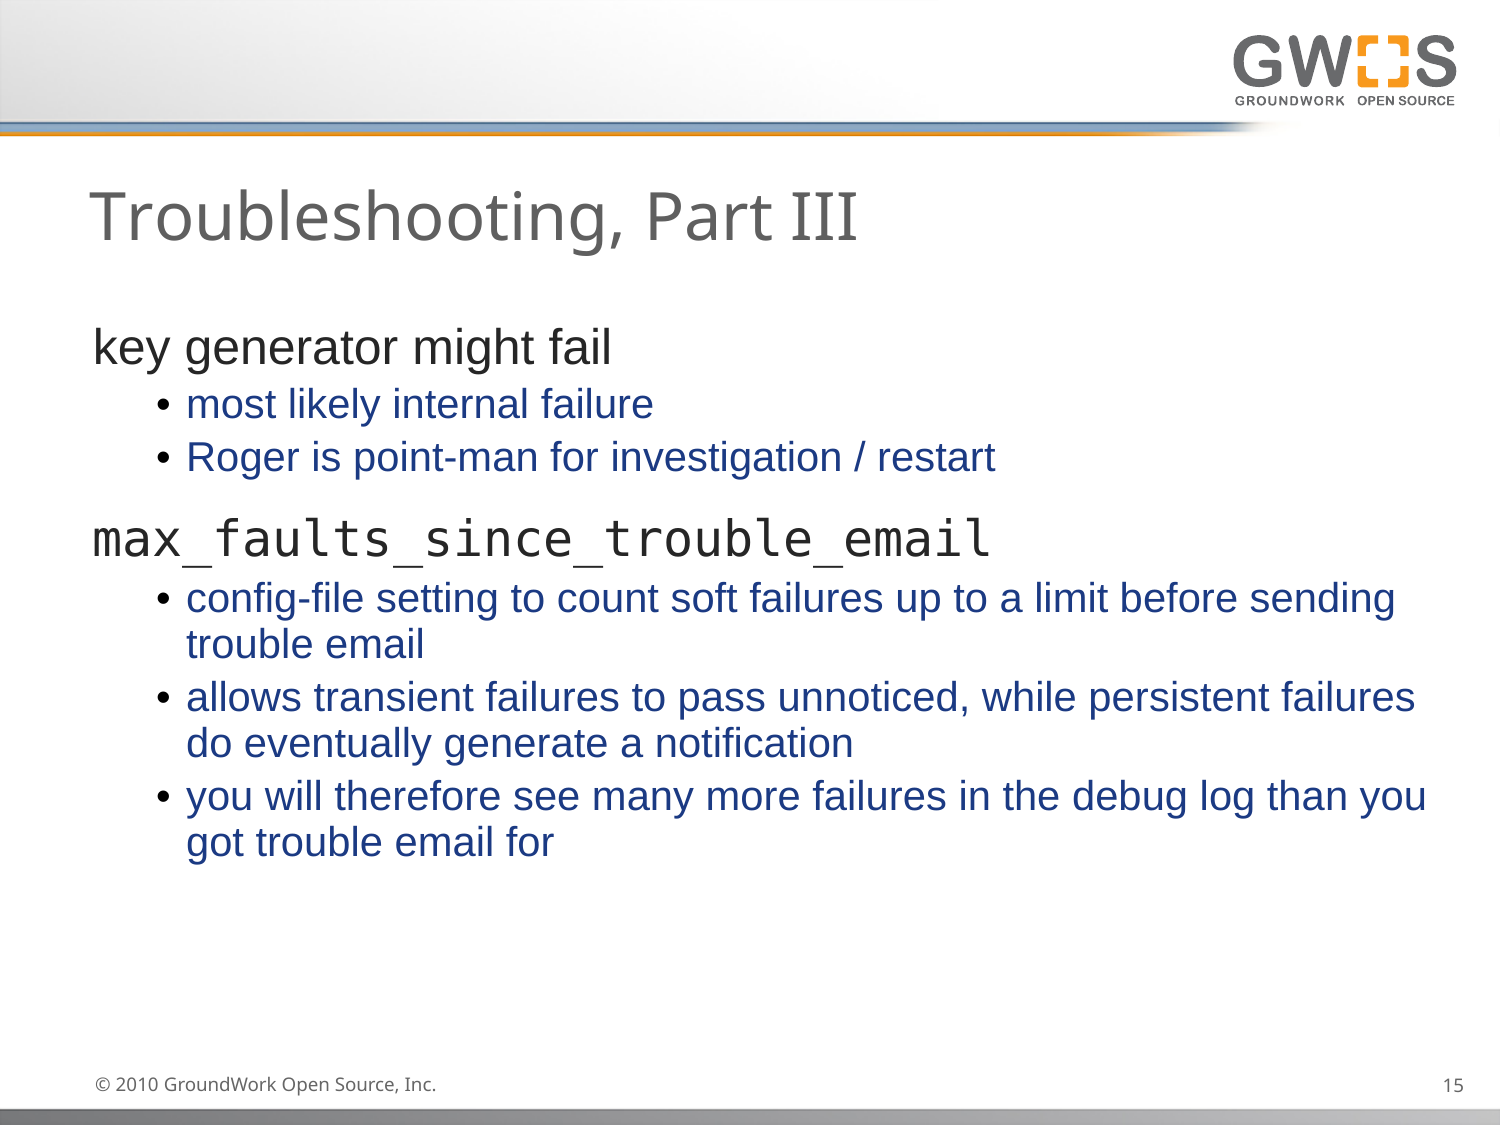

# Troubleshooting, Part III
key generator might fail
most likely internal failure
Roger is point-man for investigation / restart
max_faults_since_trouble_email
config-file setting to count soft failures up to a limit before sending trouble email
allows transient failures to pass unnoticed, while persistent failures do eventually generate a notification
you will therefore see many more failures in the debug log than you got trouble email for
15